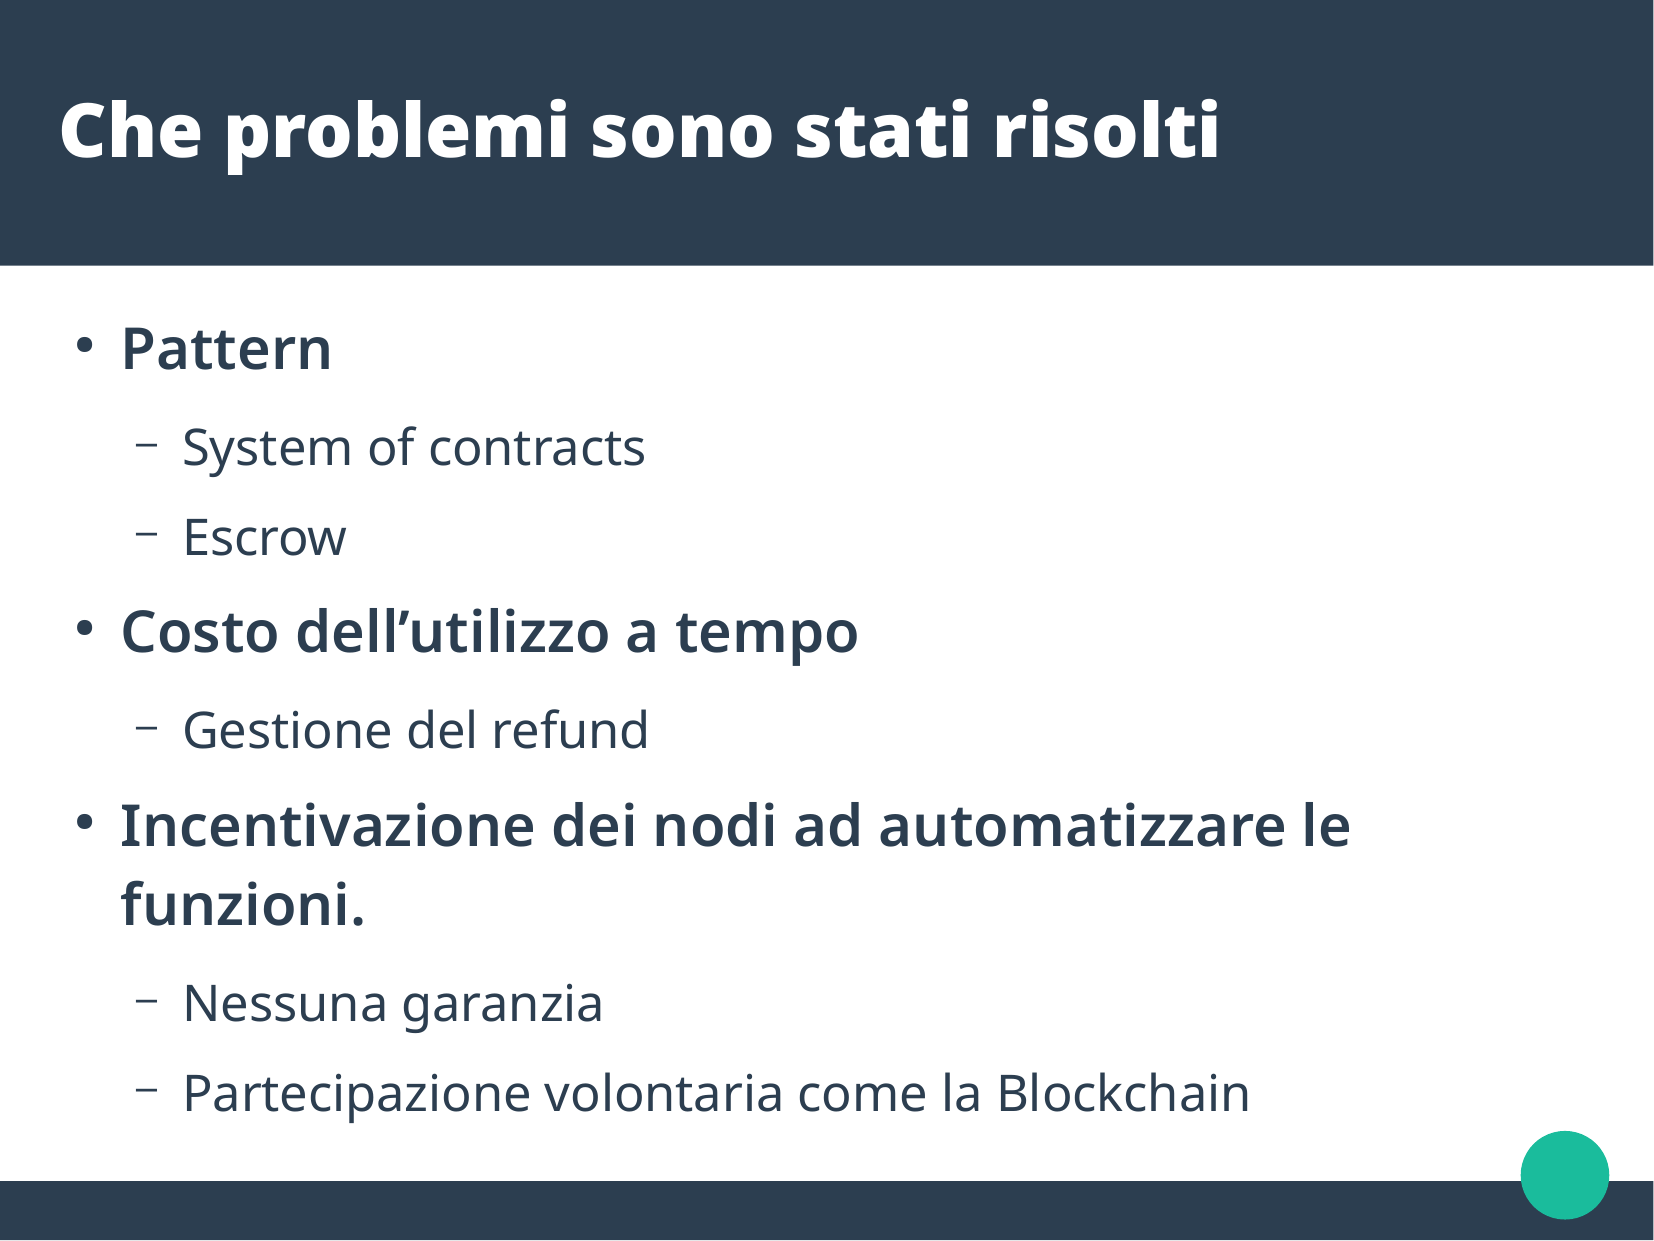

# Che problemi sono stati risolti
Pattern
System of contracts
Escrow
Costo dell’utilizzo a tempo
Gestione del refund
Incentivazione dei nodi ad automatizzare le funzioni.
Nessuna garanzia
Partecipazione volontaria come la Blockchain